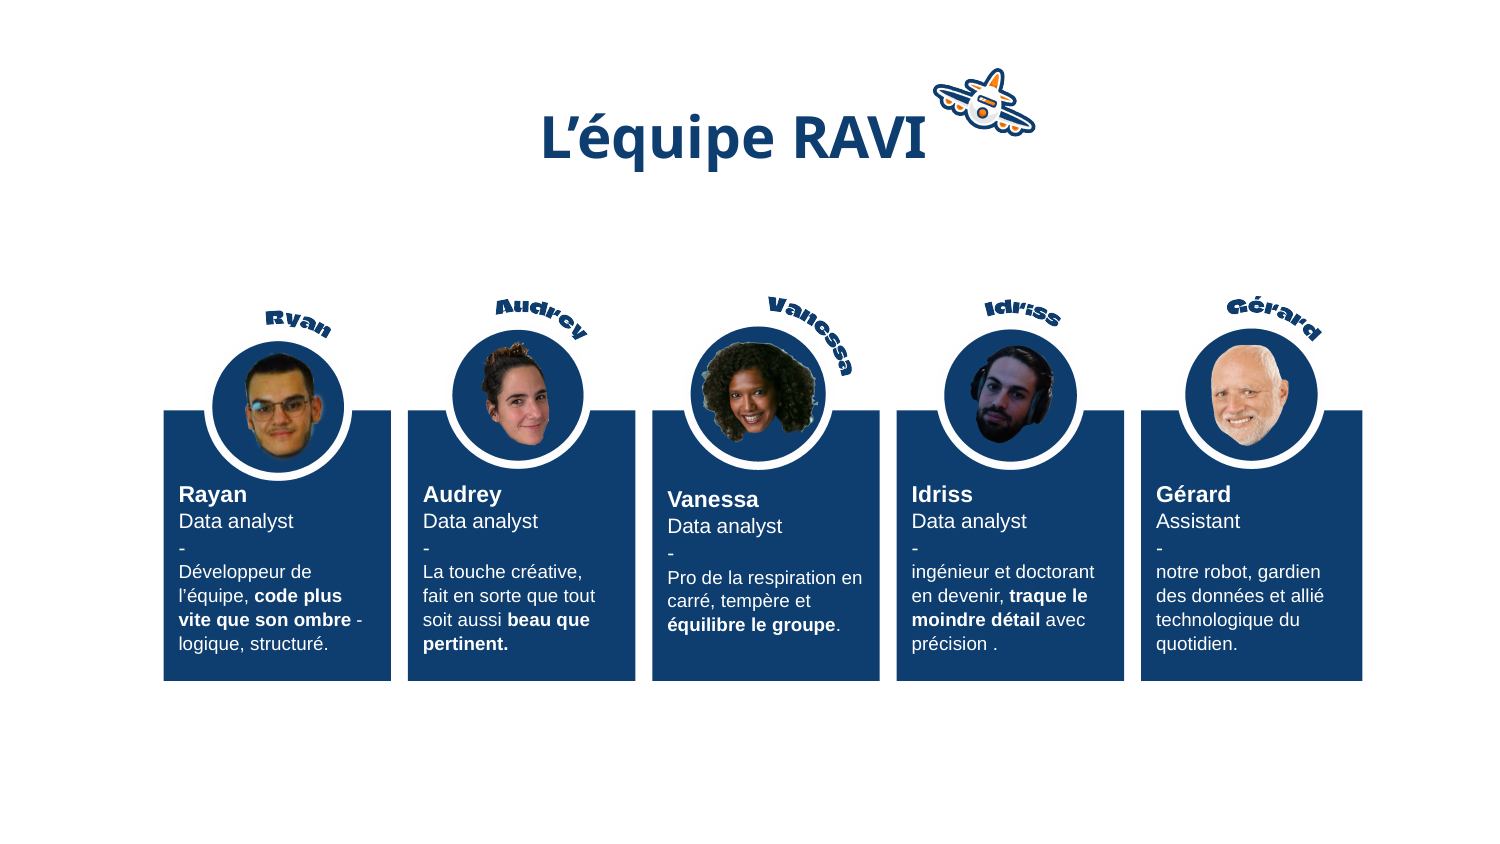

# L’équipe RAVI
Rayan
Data analyst
-
Développeur de l’équipe, code plus vite que son ombre -logique, structuré.
Audrey
Data analyst
-
La touche créative,
fait en sorte que tout soit aussi beau que pertinent.
Vanessa
Data analyst
-
Pro de la respiration en carré, tempère et équilibre le groupe.
Idriss
Data analyst
-
ingénieur et doctorant
en devenir, traque le moindre détail avec
précision .
Gérard
Assistant
-
notre robot, gardien des données et allié technologique du quotidien.